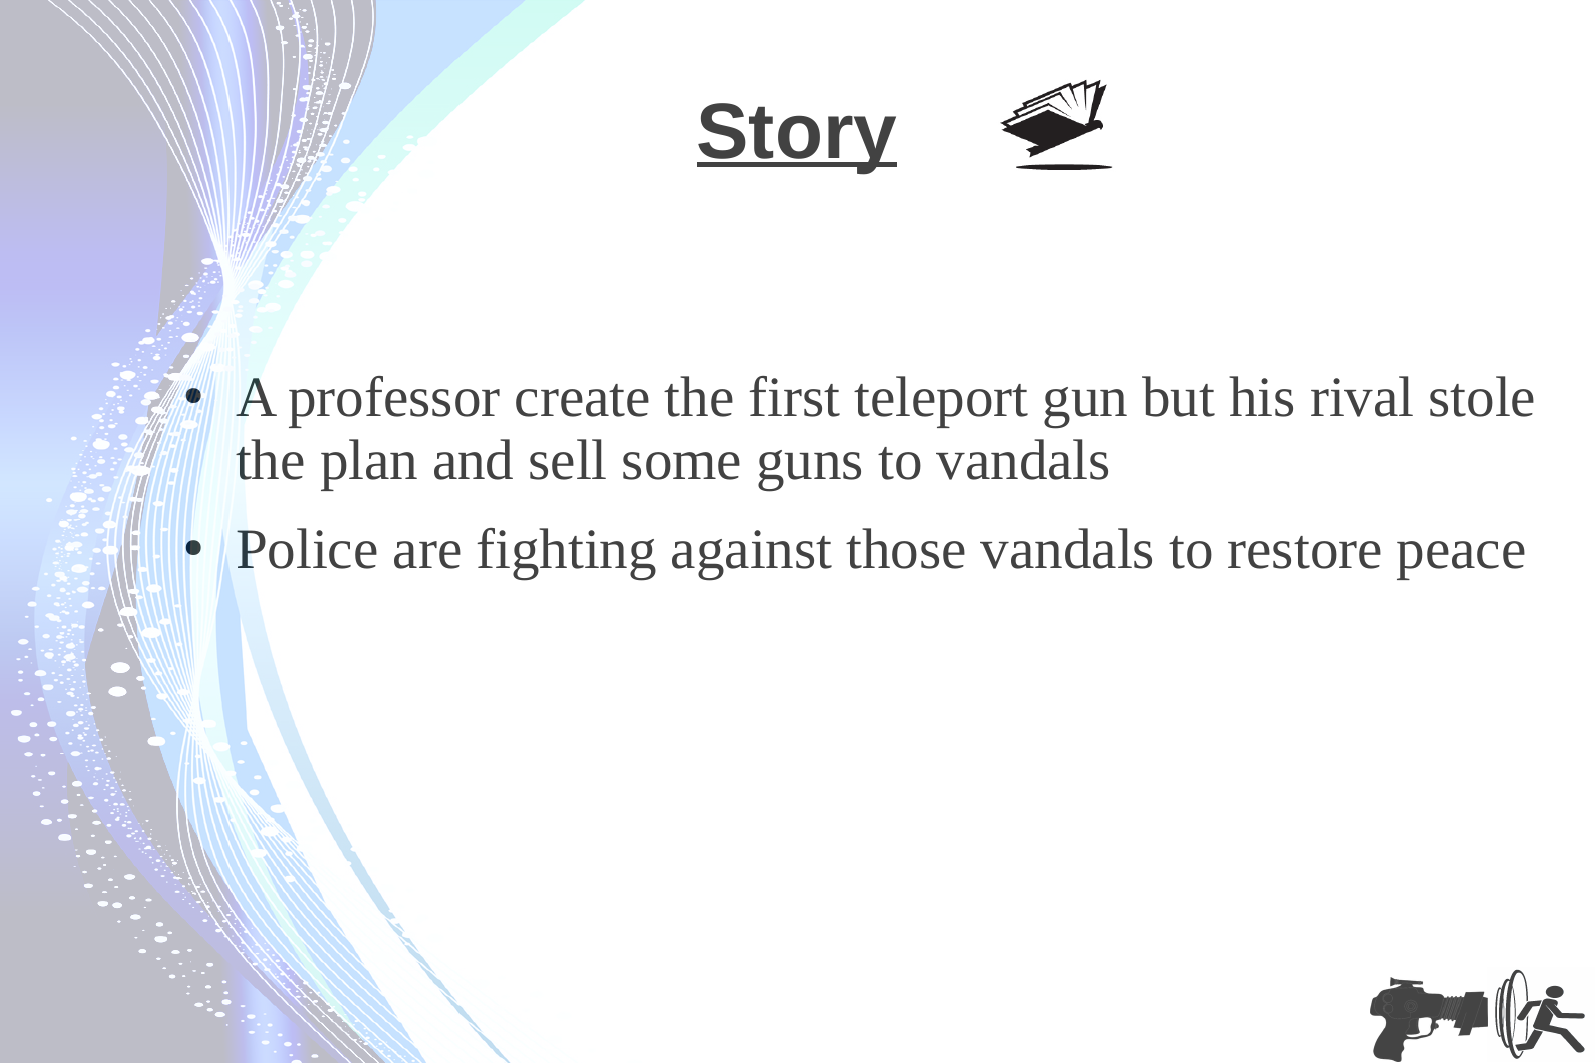

# Story
A professor create the first teleport gun but his rival stole the plan and sell some guns to vandals
Police are fighting against those vandals to restore peace